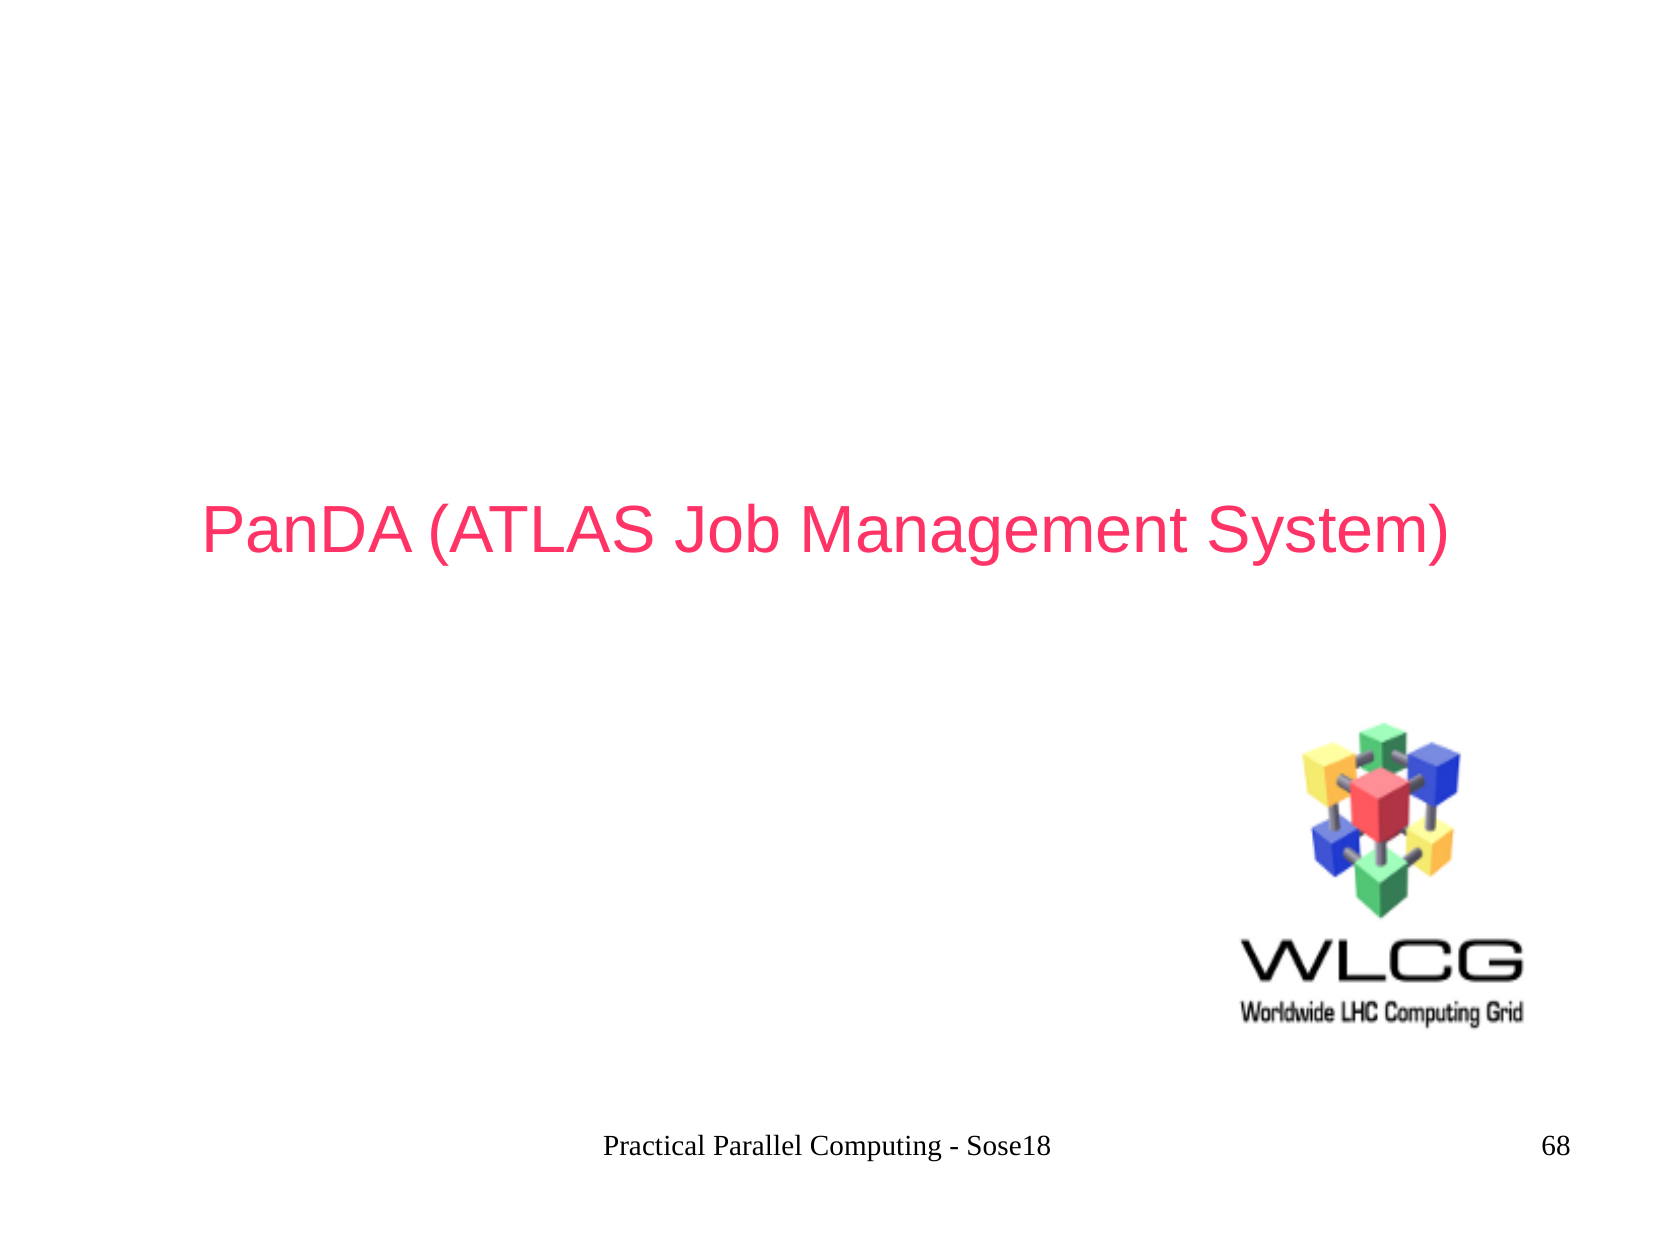

# PanDA (ATLAS Job Management System)
Practical Parallel Computing - Sose18
68